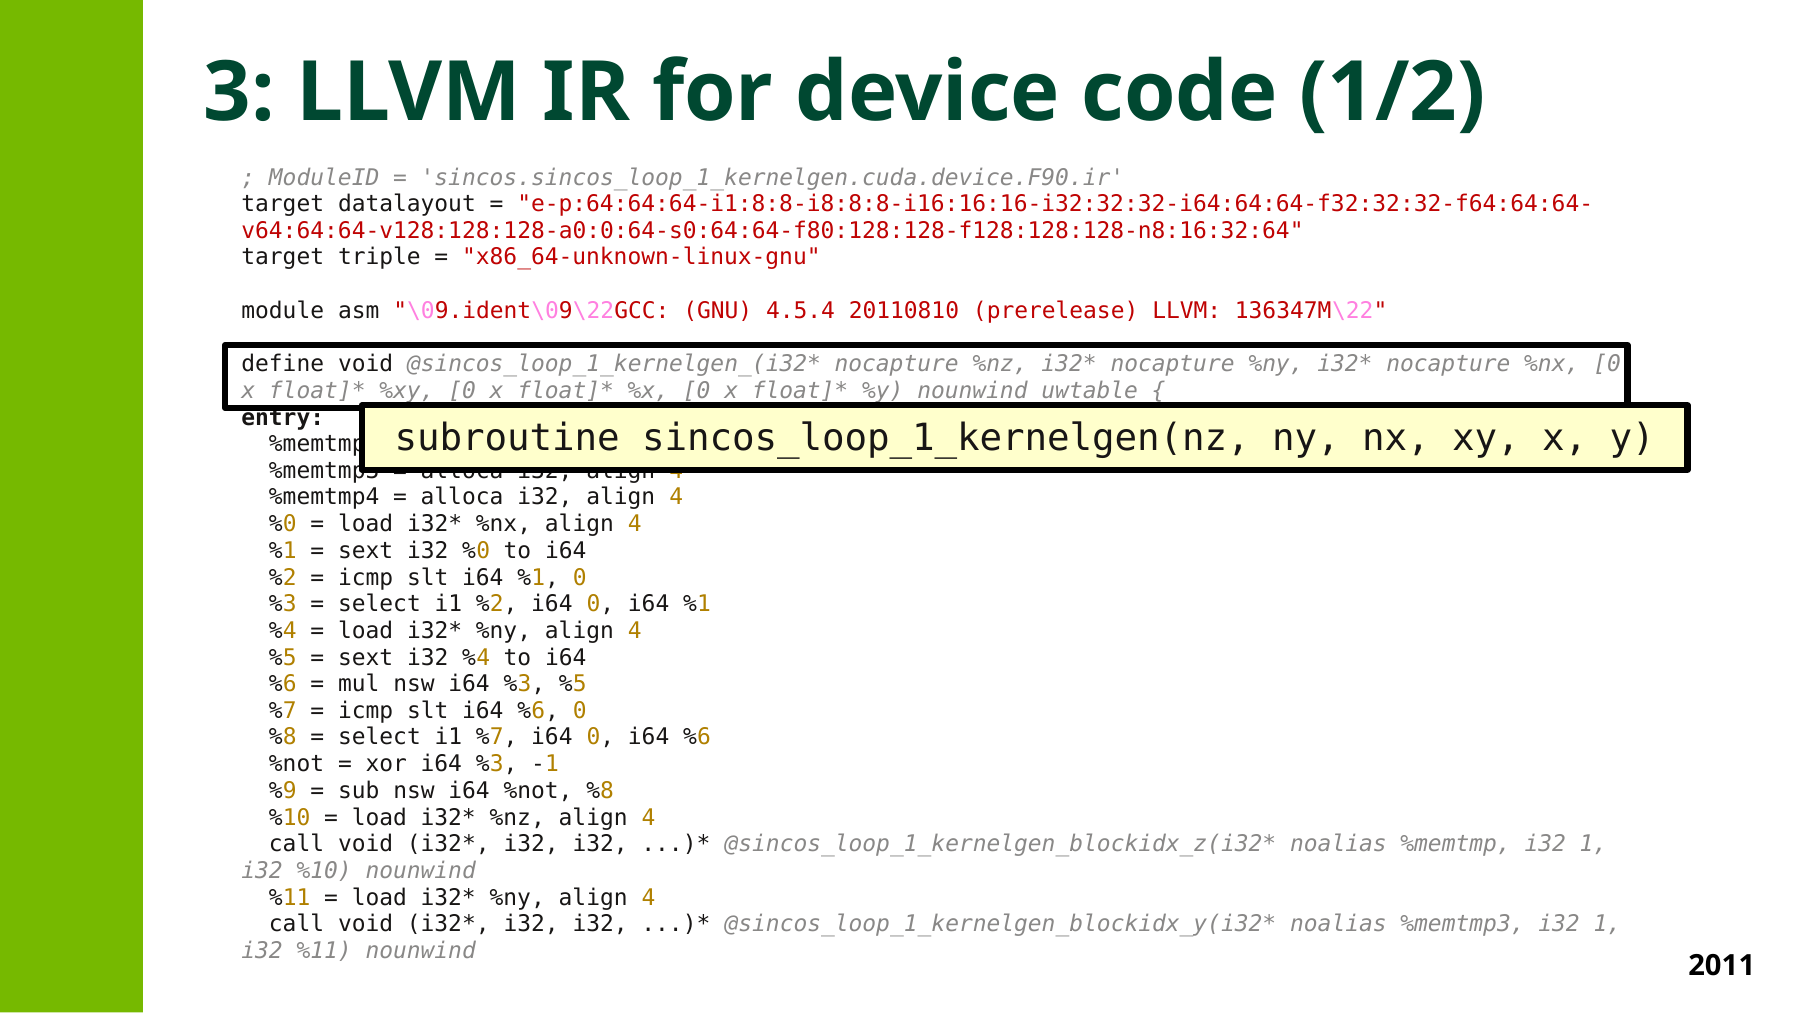

# 3: LLVM IR for device code (1/2)
subroutine sincos_loop_1_kernelgen(nz, ny, nx, xy, x, y)